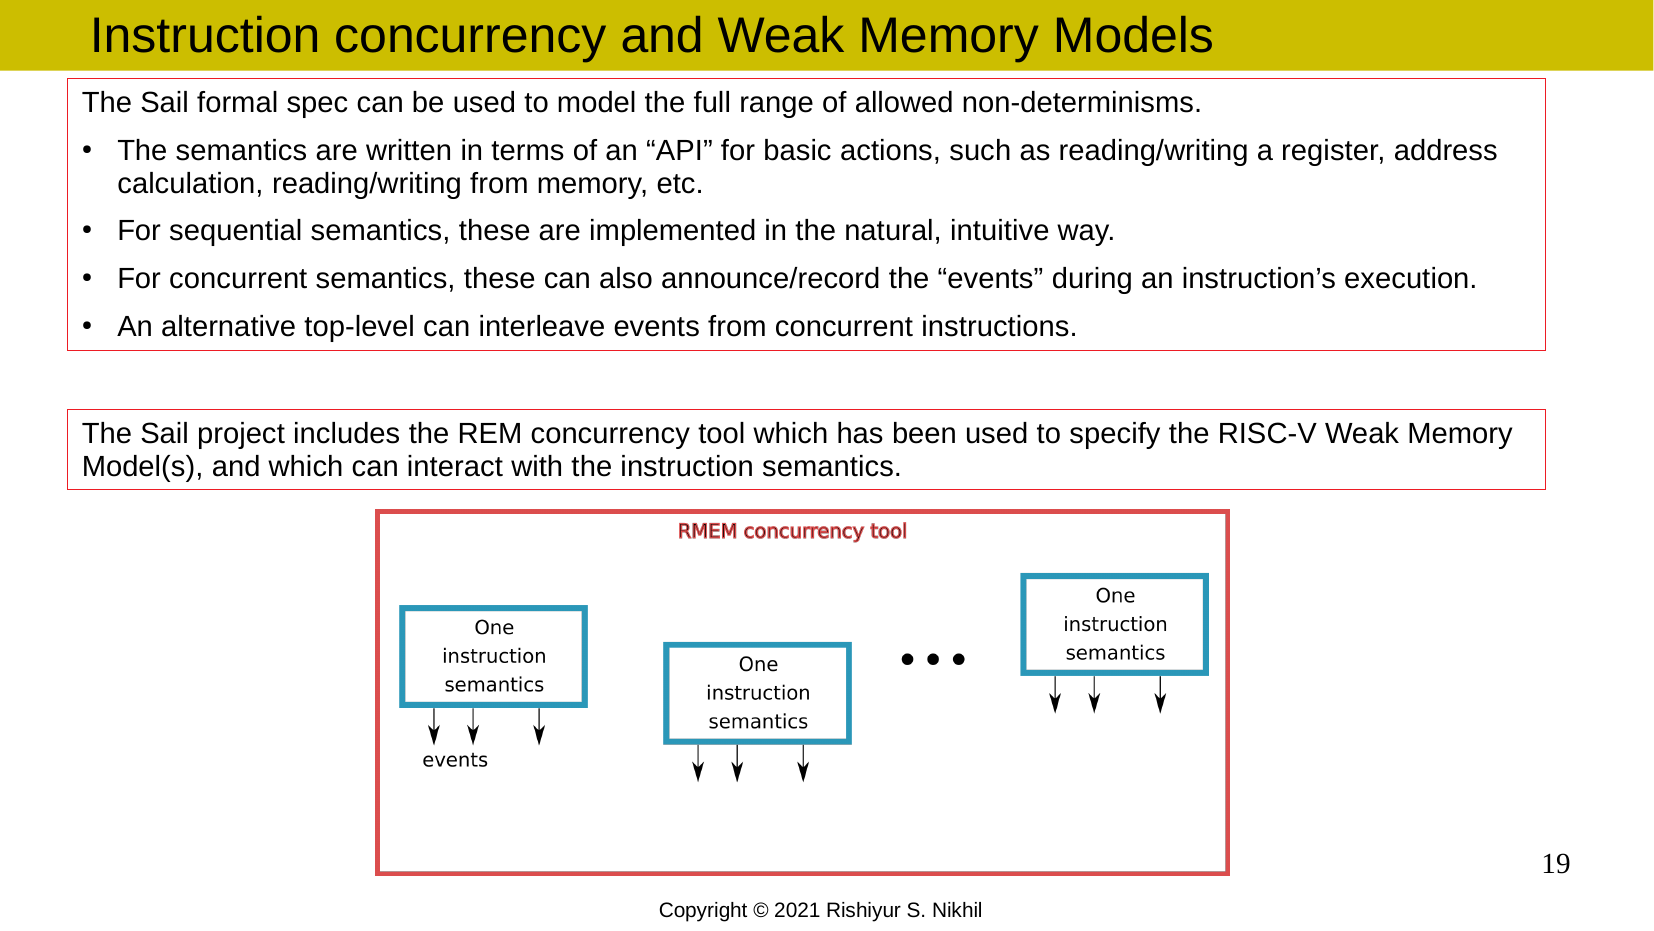

Instruction concurrency and Weak Memory Models
The Sail formal spec can be used to model the full range of allowed non-determinisms.
The semantics are written in terms of an “API” for basic actions, such as reading/writing a register, address calculation, reading/writing from memory, etc.
For sequential semantics, these are implemented in the natural, intuitive way.
For concurrent semantics, these can also announce/record the “events” during an instruction’s execution.
An alternative top-level can interleave events from concurrent instructions.
The Sail project includes the REM concurrency tool which has been used to specify the RISC-V Weak Memory Model(s), and which can interact with the instruction semantics.
19